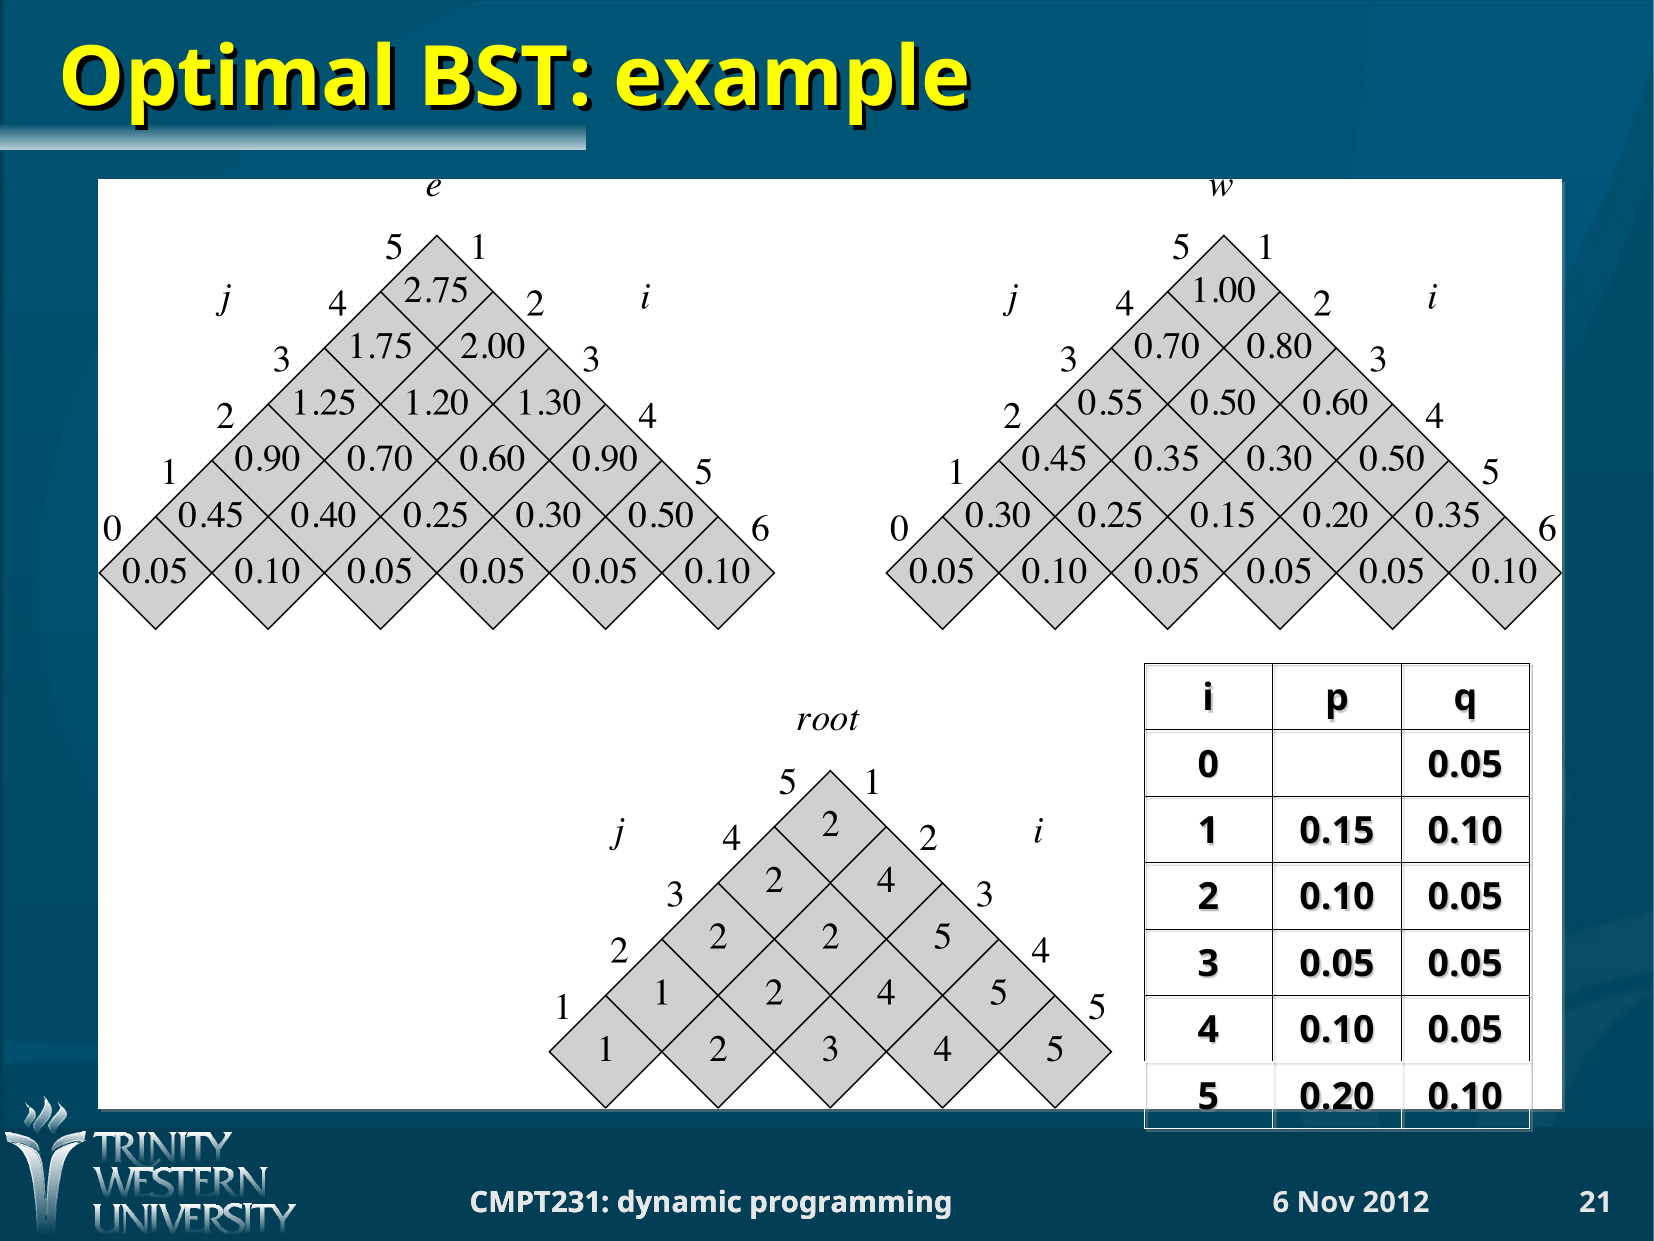

# Optimal BST: example
| i | p | q |
| --- | --- | --- |
| 0 | | 0.05 |
| 1 | 0.15 | 0.10 |
| 2 | 0.10 | 0.05 |
| 3 | 0.05 | 0.05 |
| 4 | 0.10 | 0.05 |
| 5 | 0.20 | 0.10 |
CMPT231: dynamic programming
6 Nov 2012
21